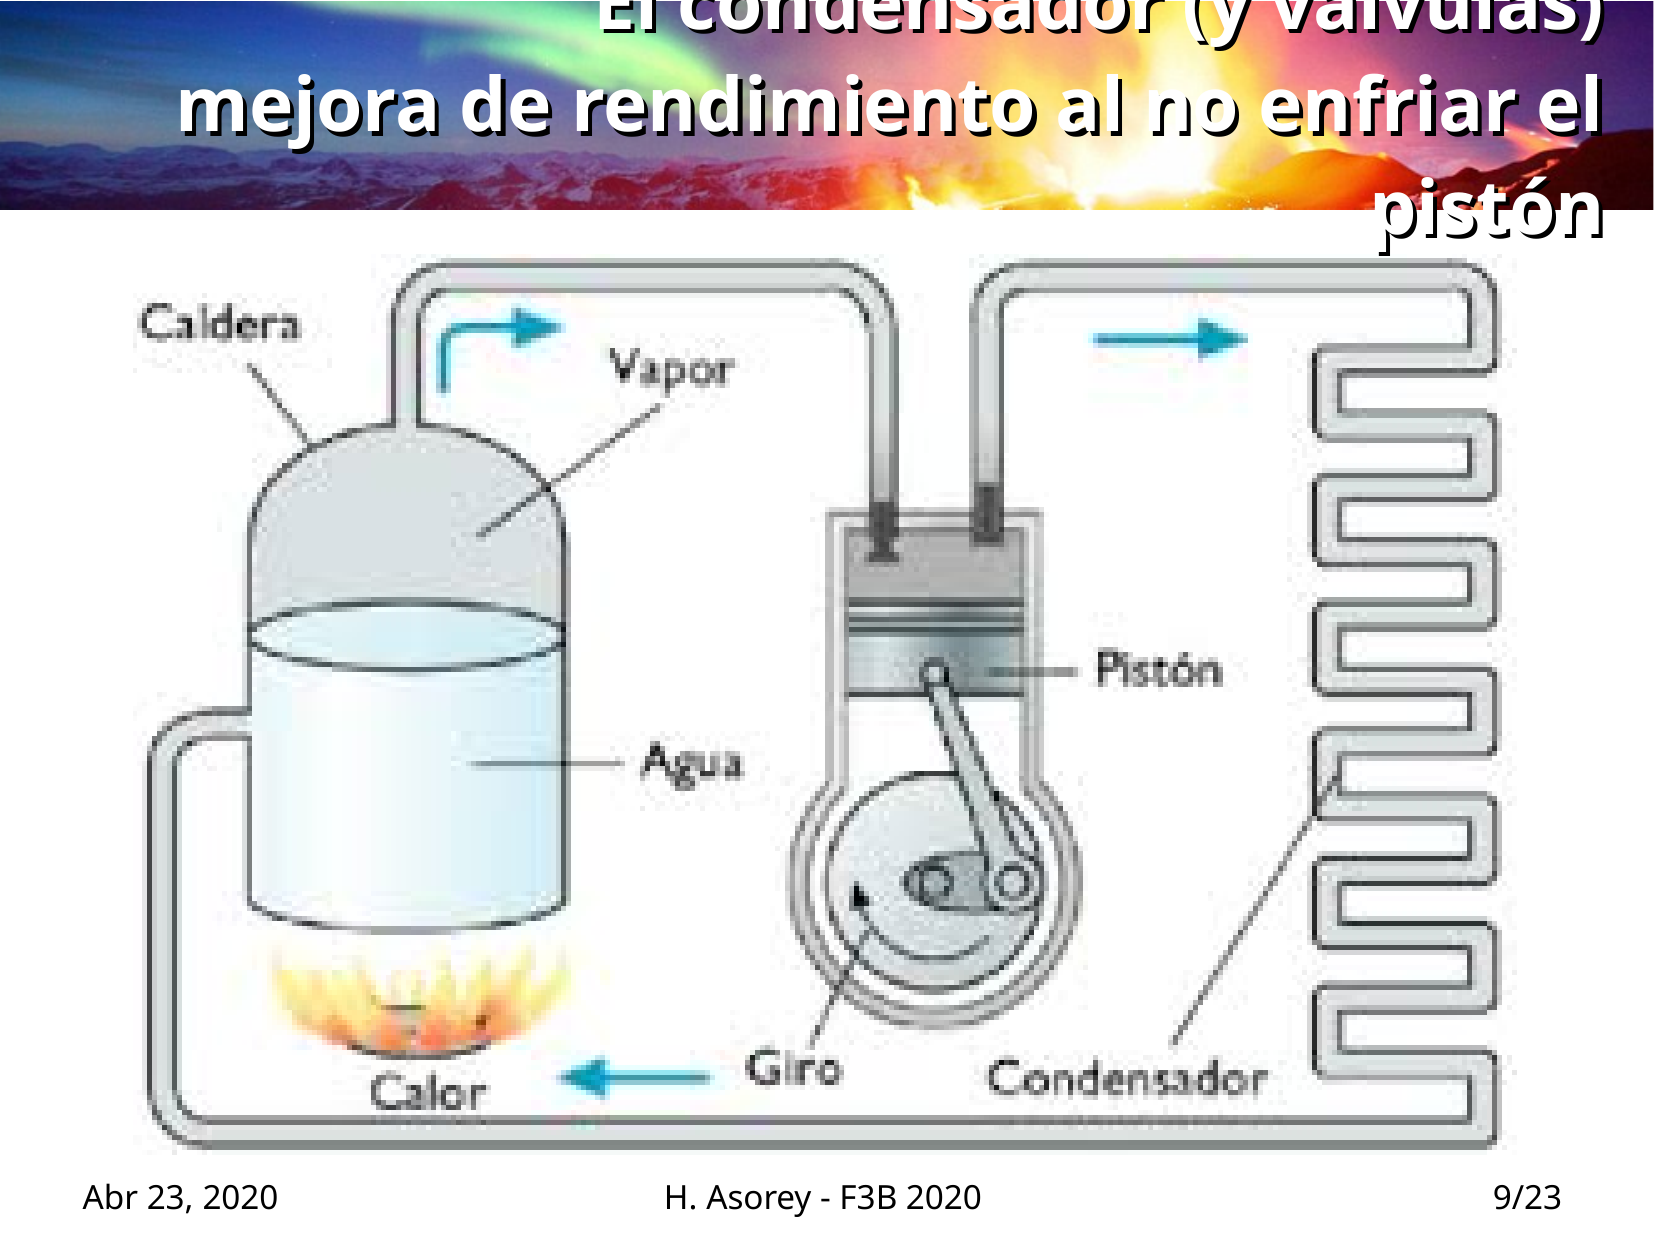

# El condensador (y válvulas) mejora de rendimiento al no enfriar el pistón
Abr 23, 2020
H. Asorey - F3B 2020
9